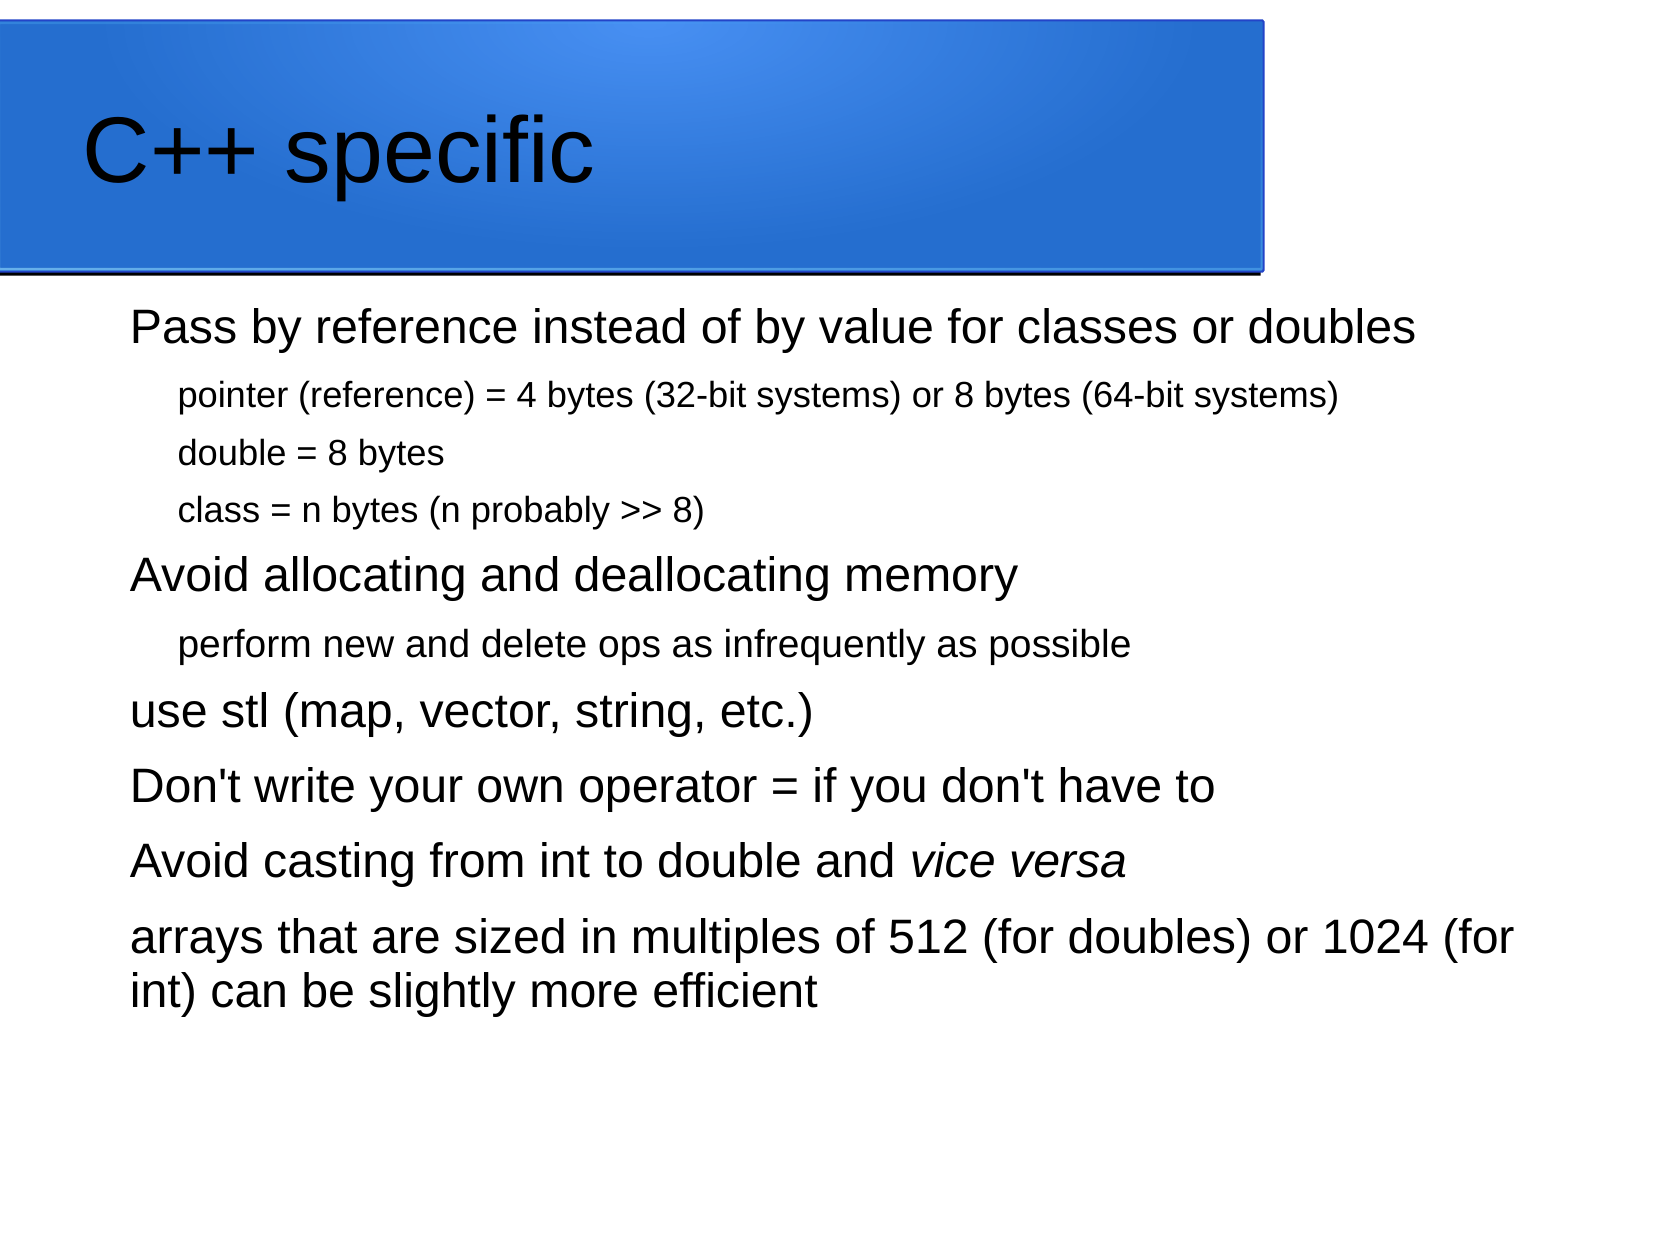

# C++ specific
Pass by reference instead of by value for classes or doubles
pointer (reference) = 4 bytes (32-bit systems) or 8 bytes (64-bit systems)
double = 8 bytes
class = n bytes (n probably >> 8)
Avoid allocating and deallocating memory
perform new and delete ops as infrequently as possible
use stl (map, vector, string, etc.)
Don't write your own operator = if you don't have to
Avoid casting from int to double and vice versa
arrays that are sized in multiples of 512 (for doubles) or 1024 (for int) can be slightly more efficient